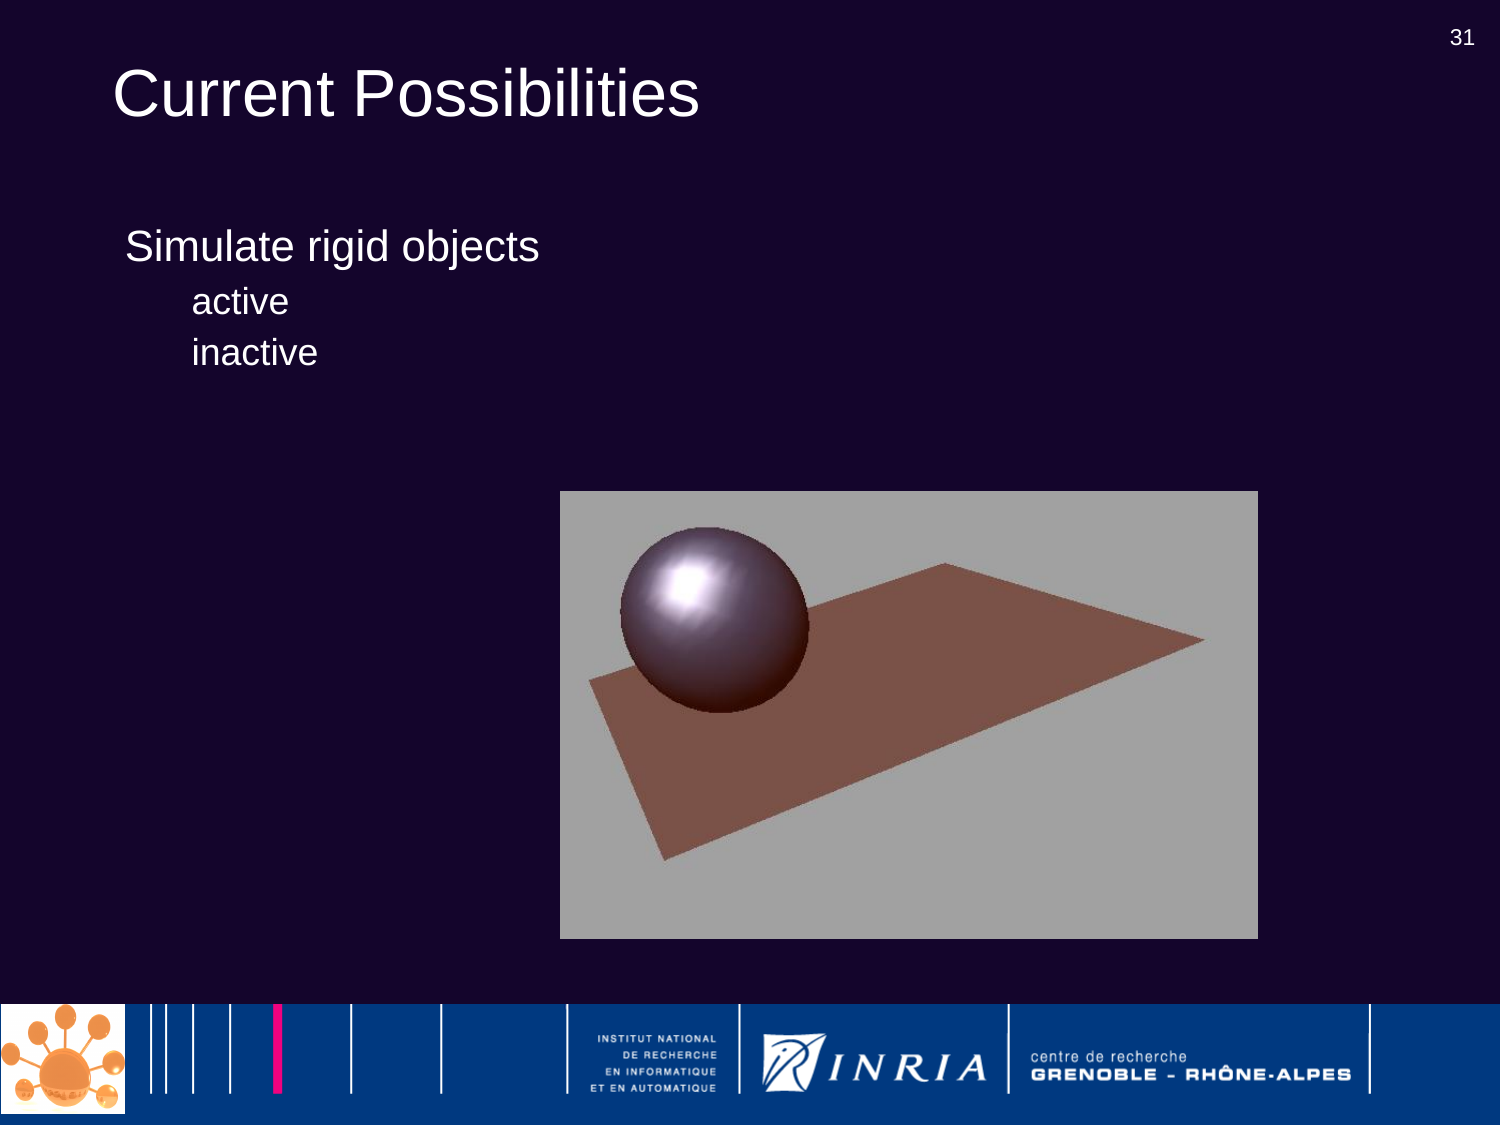

Current Possibilities
# Simulate rigid objects
active
inactive